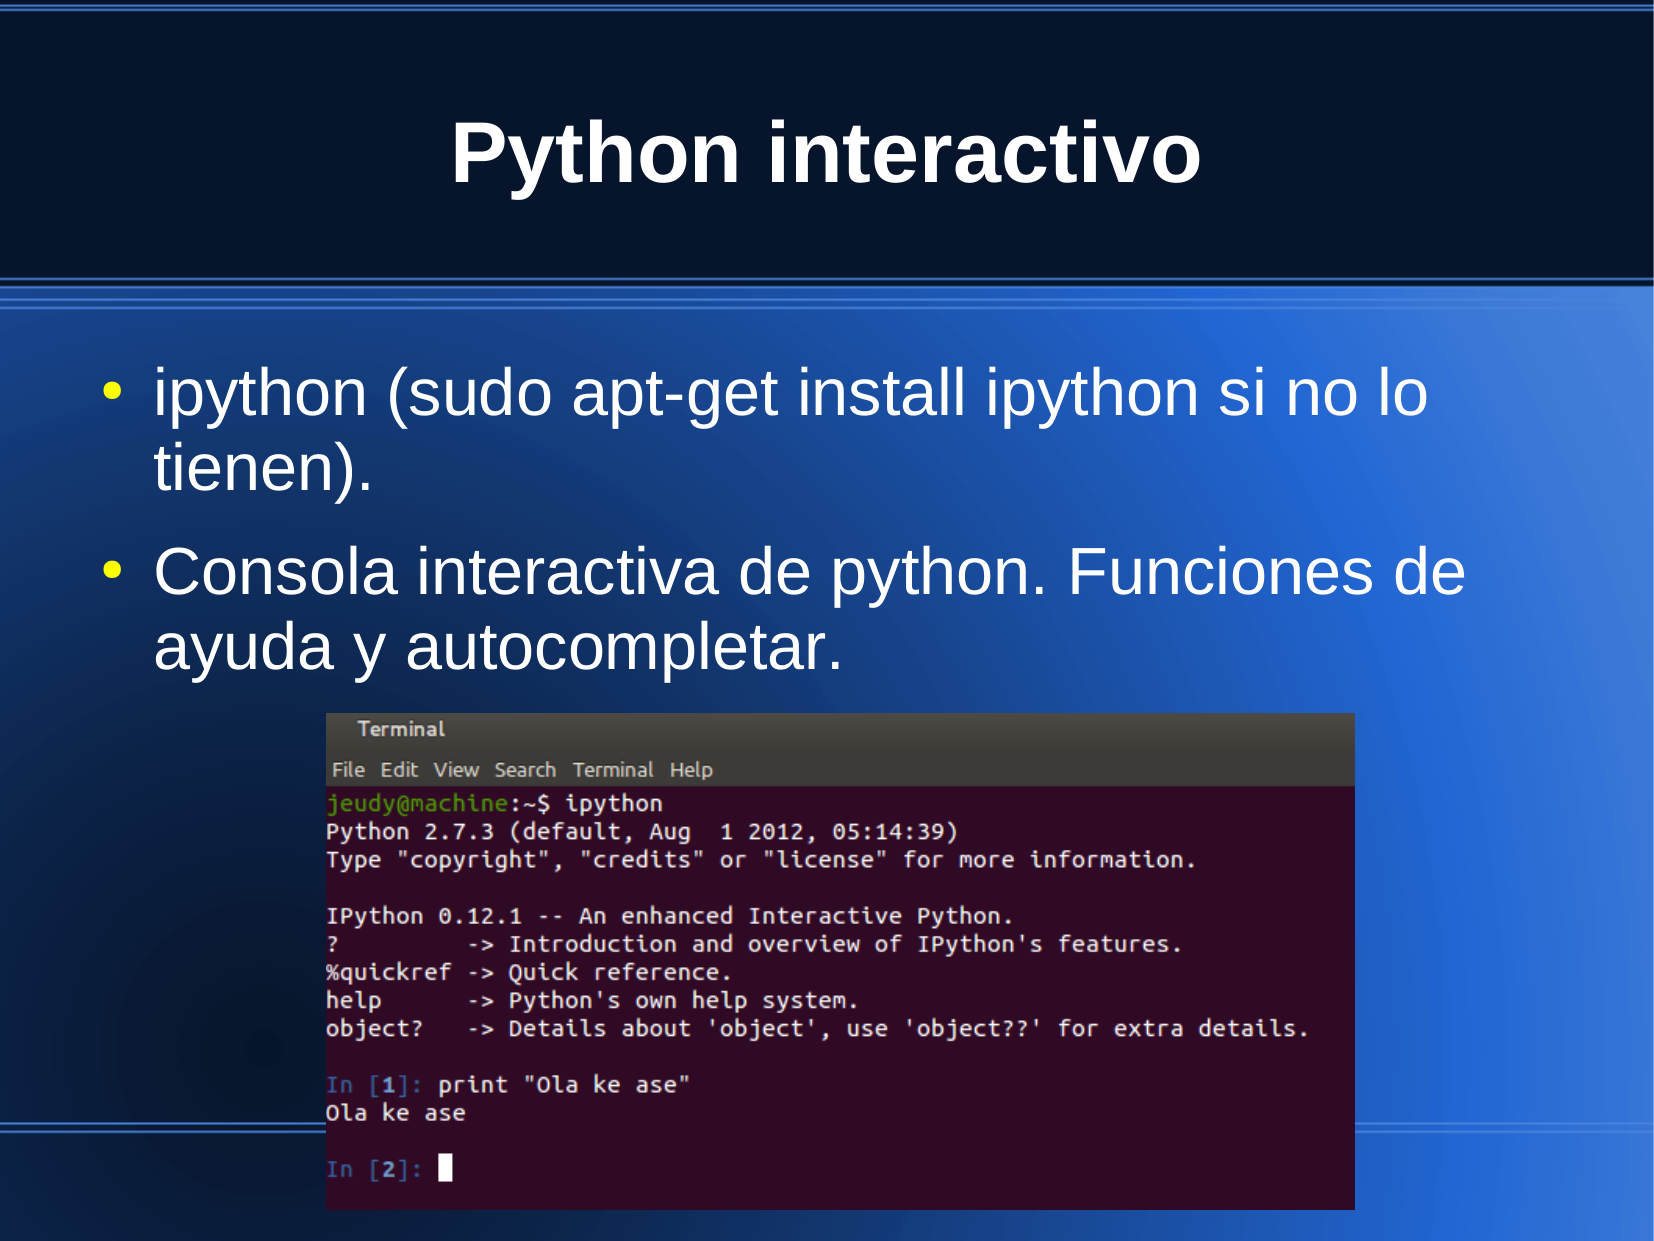

# Python interactivo
ipython (sudo apt-get install ipython si no lo tienen).
Consola interactiva de python. Funciones de ayuda y autocompletar.